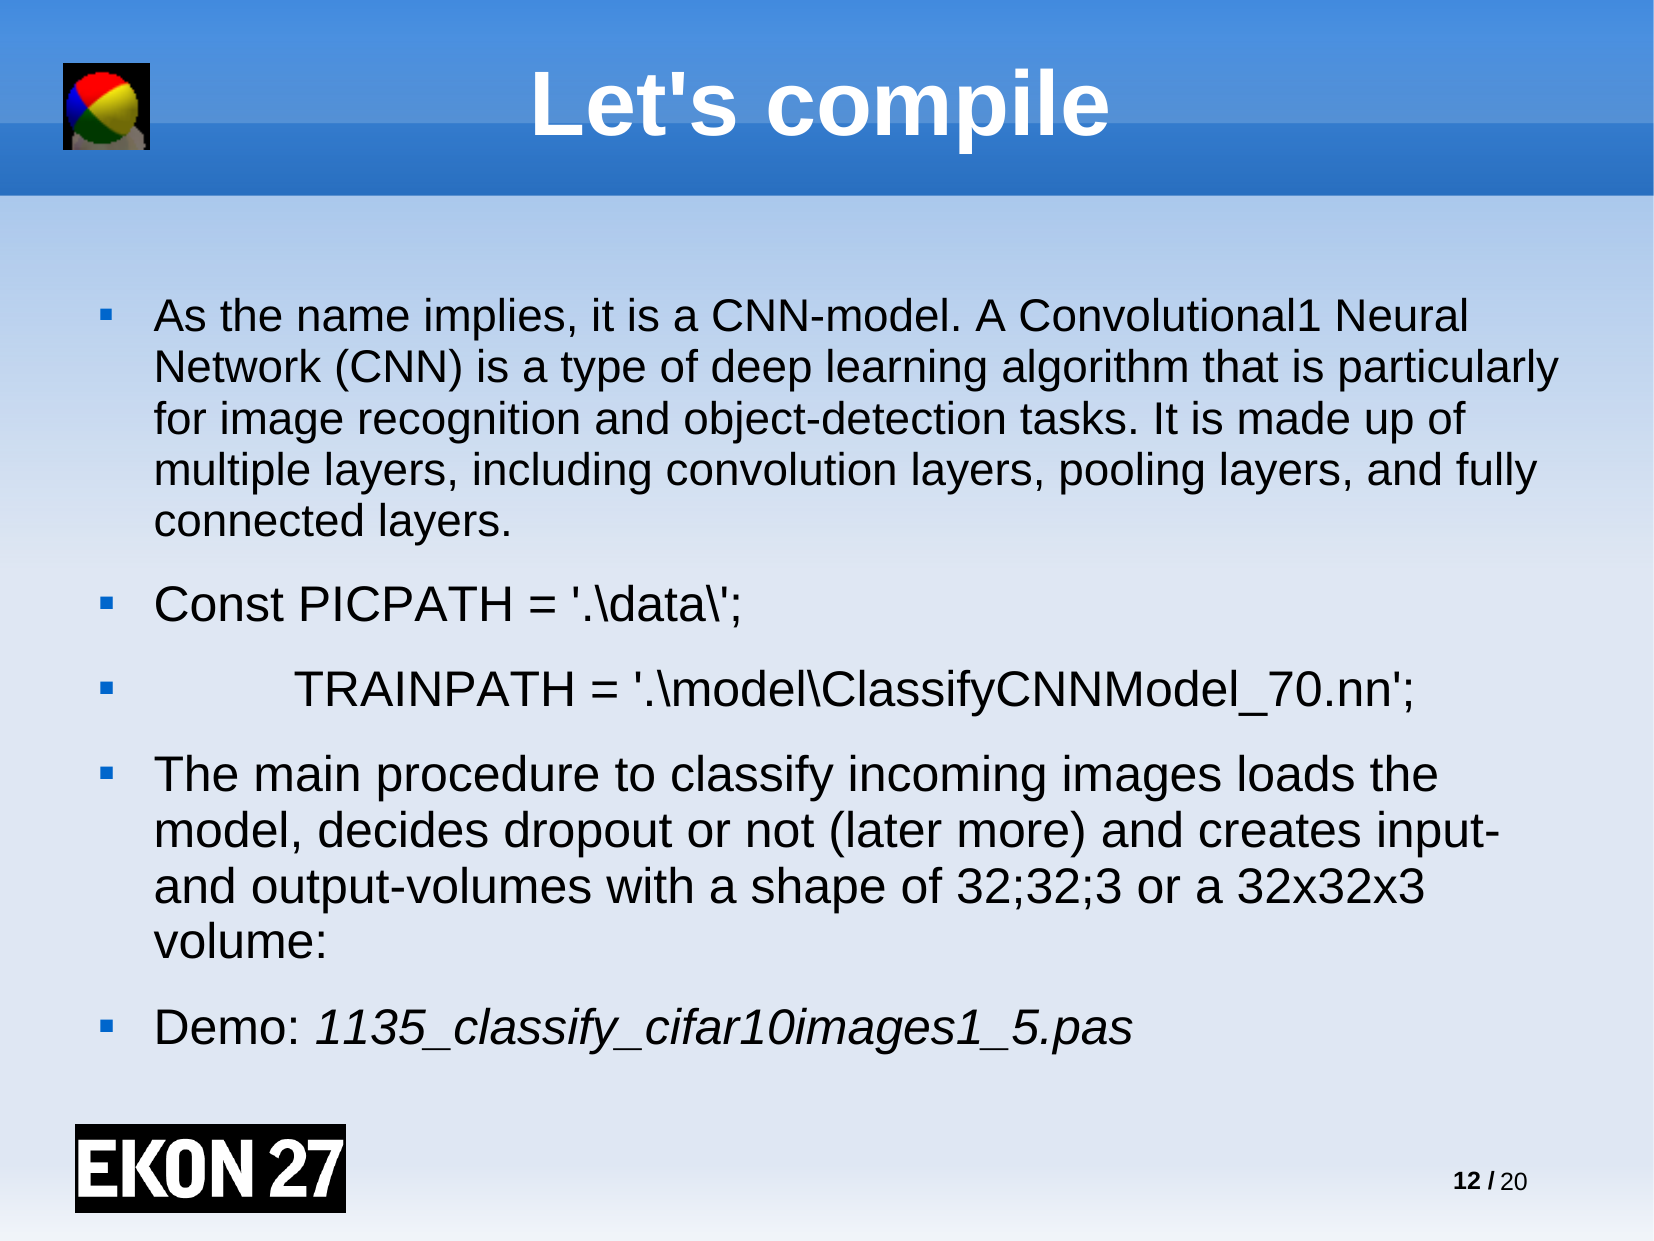

# Let's compile
As the name implies, it is a CNN-model. A Convolutional1 Neural Network (CNN) is a type of deep learning algorithm that is particularly for image recognition and object-detection tasks. It is made up of multiple layers, including convolution layers, pooling layers, and fully connected layers.
Const PICPATH = '.\data\';
 TRAINPATH = '.\model\ClassifyCNNModel_70.nn';
The main procedure to classify incoming images loads the model, decides dropout or not (later more) and creates input- and output-volumes with a shape of 32;32;3 or a 32x32x3 volume:
Demo: 1135_classify_cifar10images1_5.pas
12